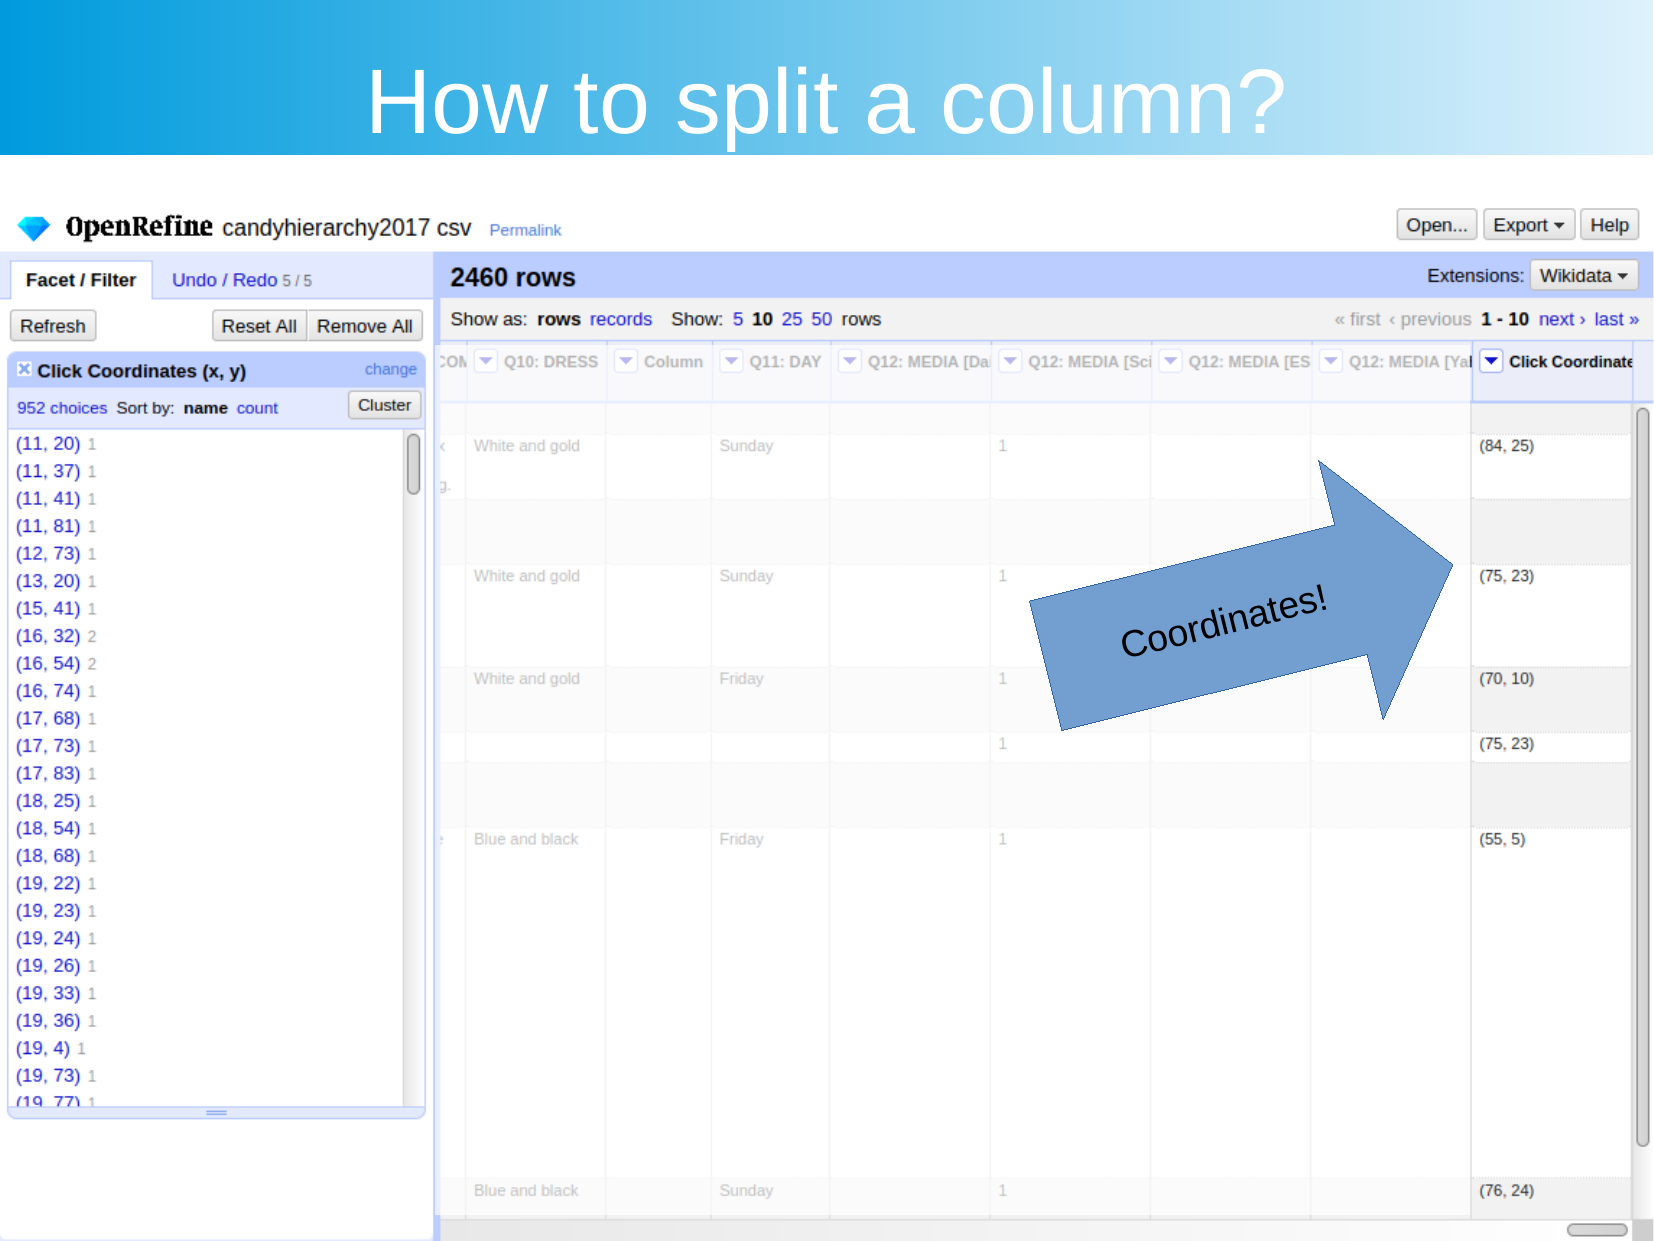

# How to split a column?
Coordinates!